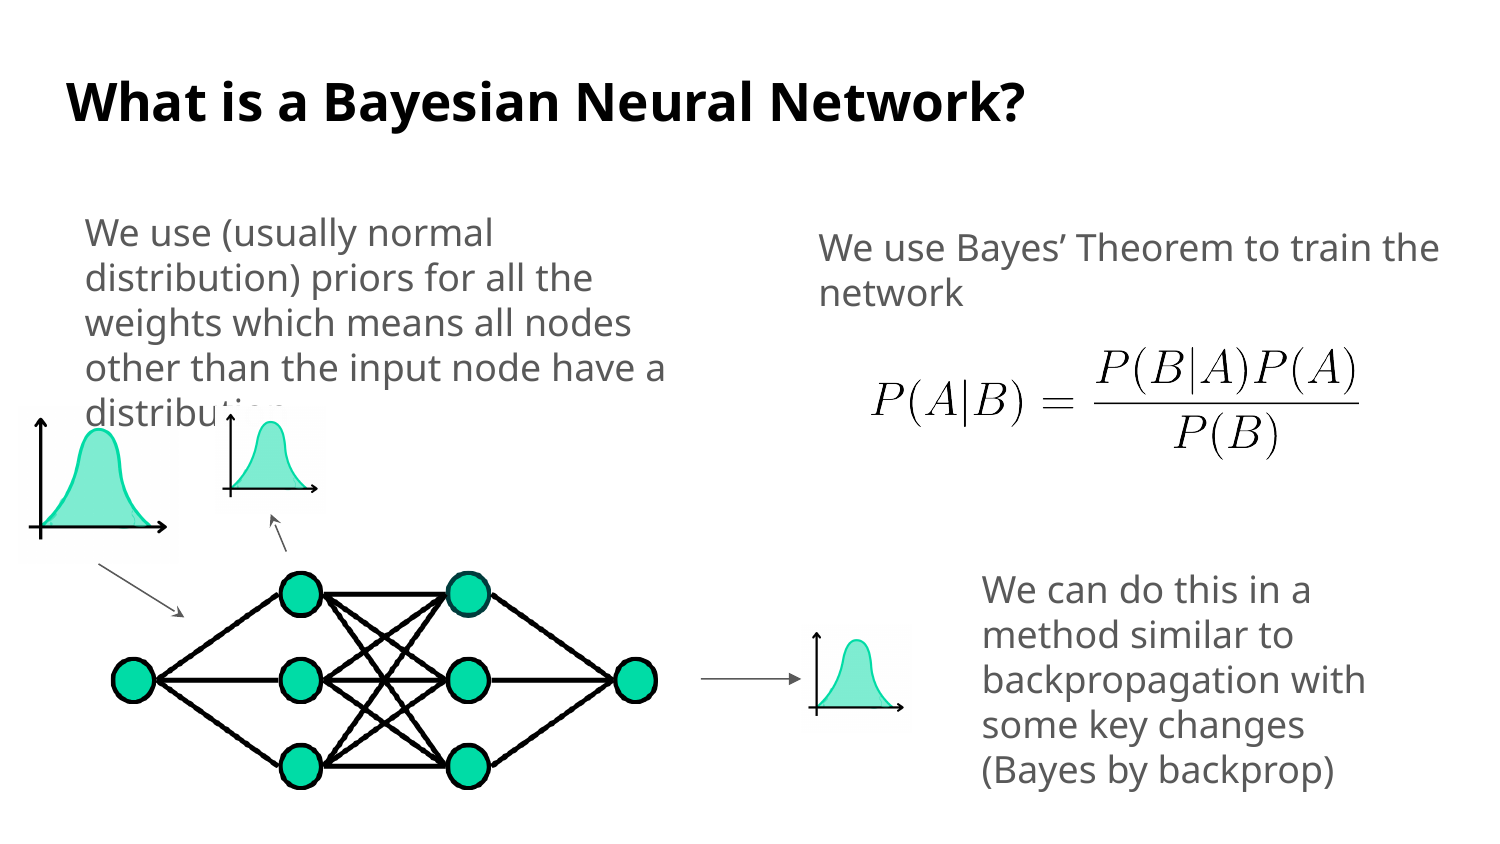

# What is a Bayesian Neural Network?
We use (usually normal distribution) priors for all the weights which means all nodes other than the input node have a distribution
We use Bayes’ Theorem to train the network
We can do this in a method similar to backpropagation with some key changes
(Bayes by backprop)